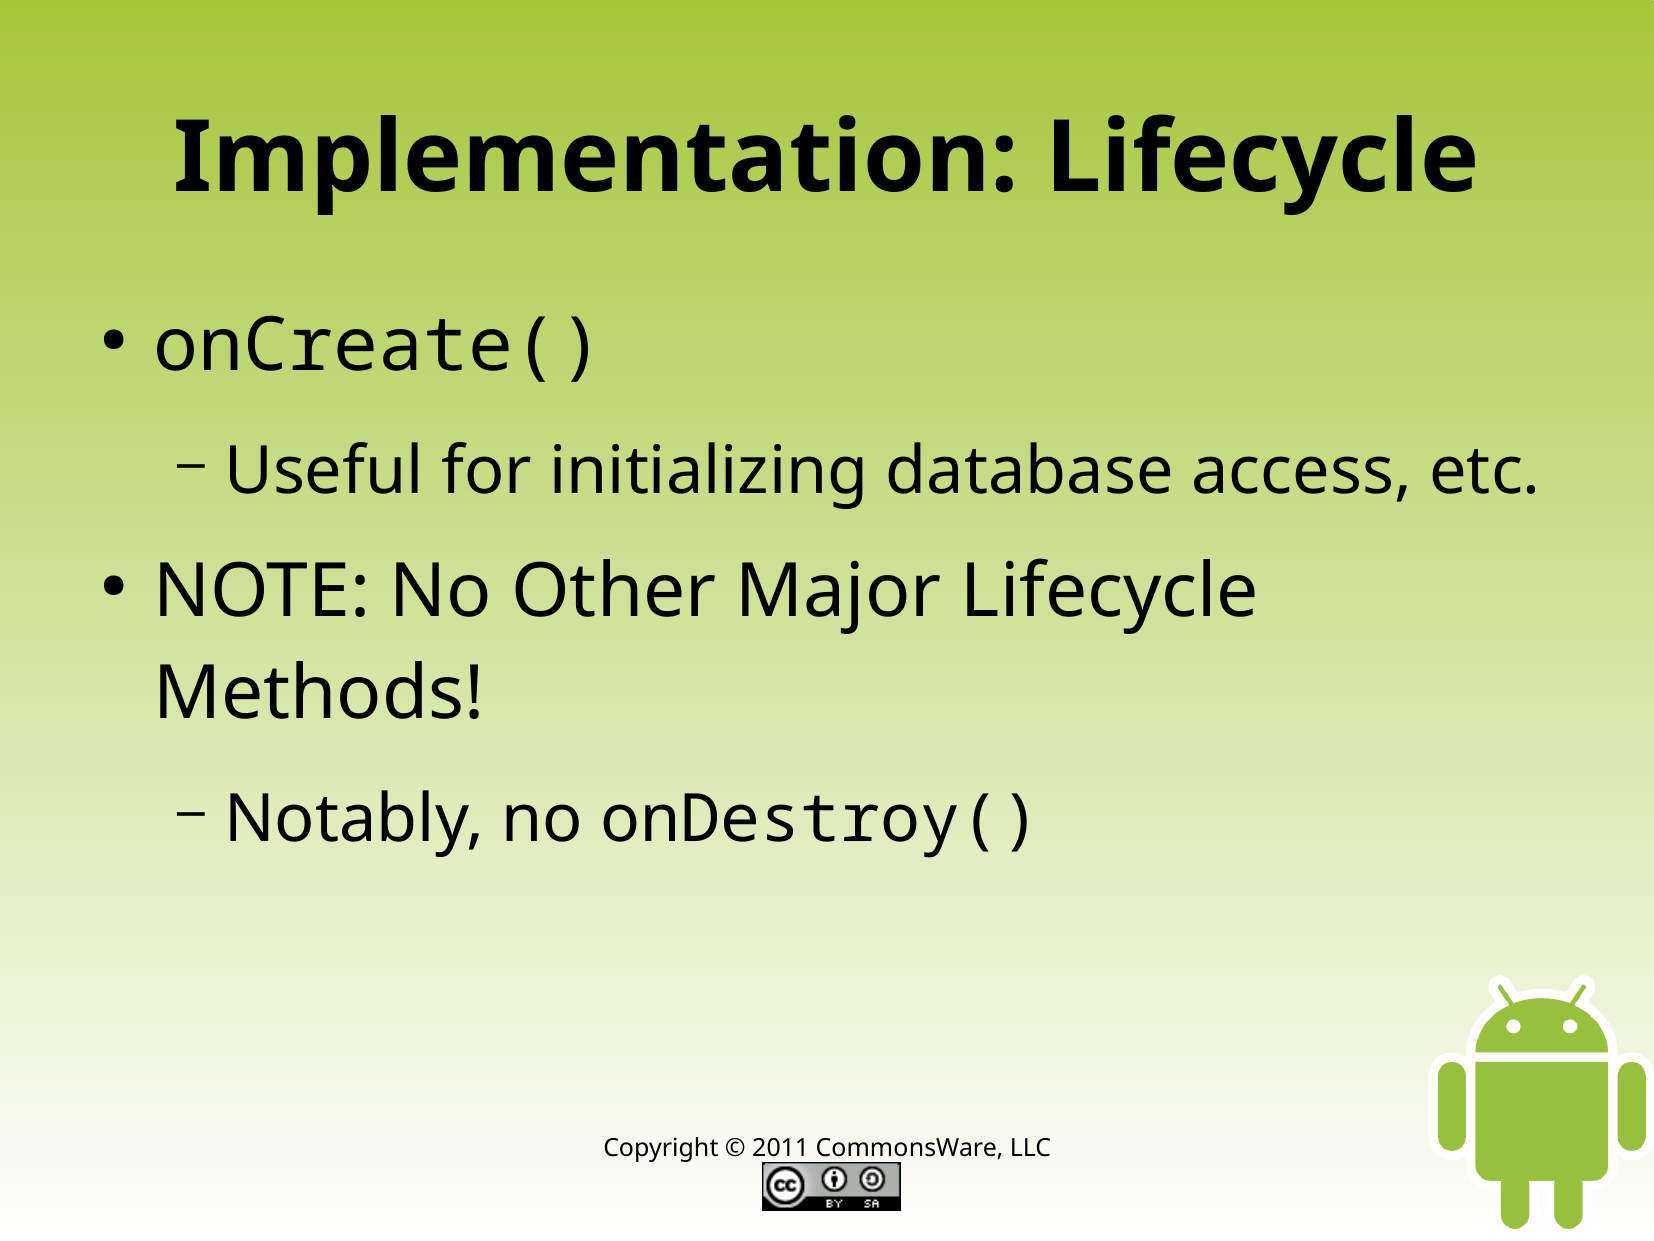

# Implementation: Lifecycle
onCreate()
Useful for initializing database access, etc.
NOTE: No Other Major Lifecycle Methods!
Notably, no onDestroy()